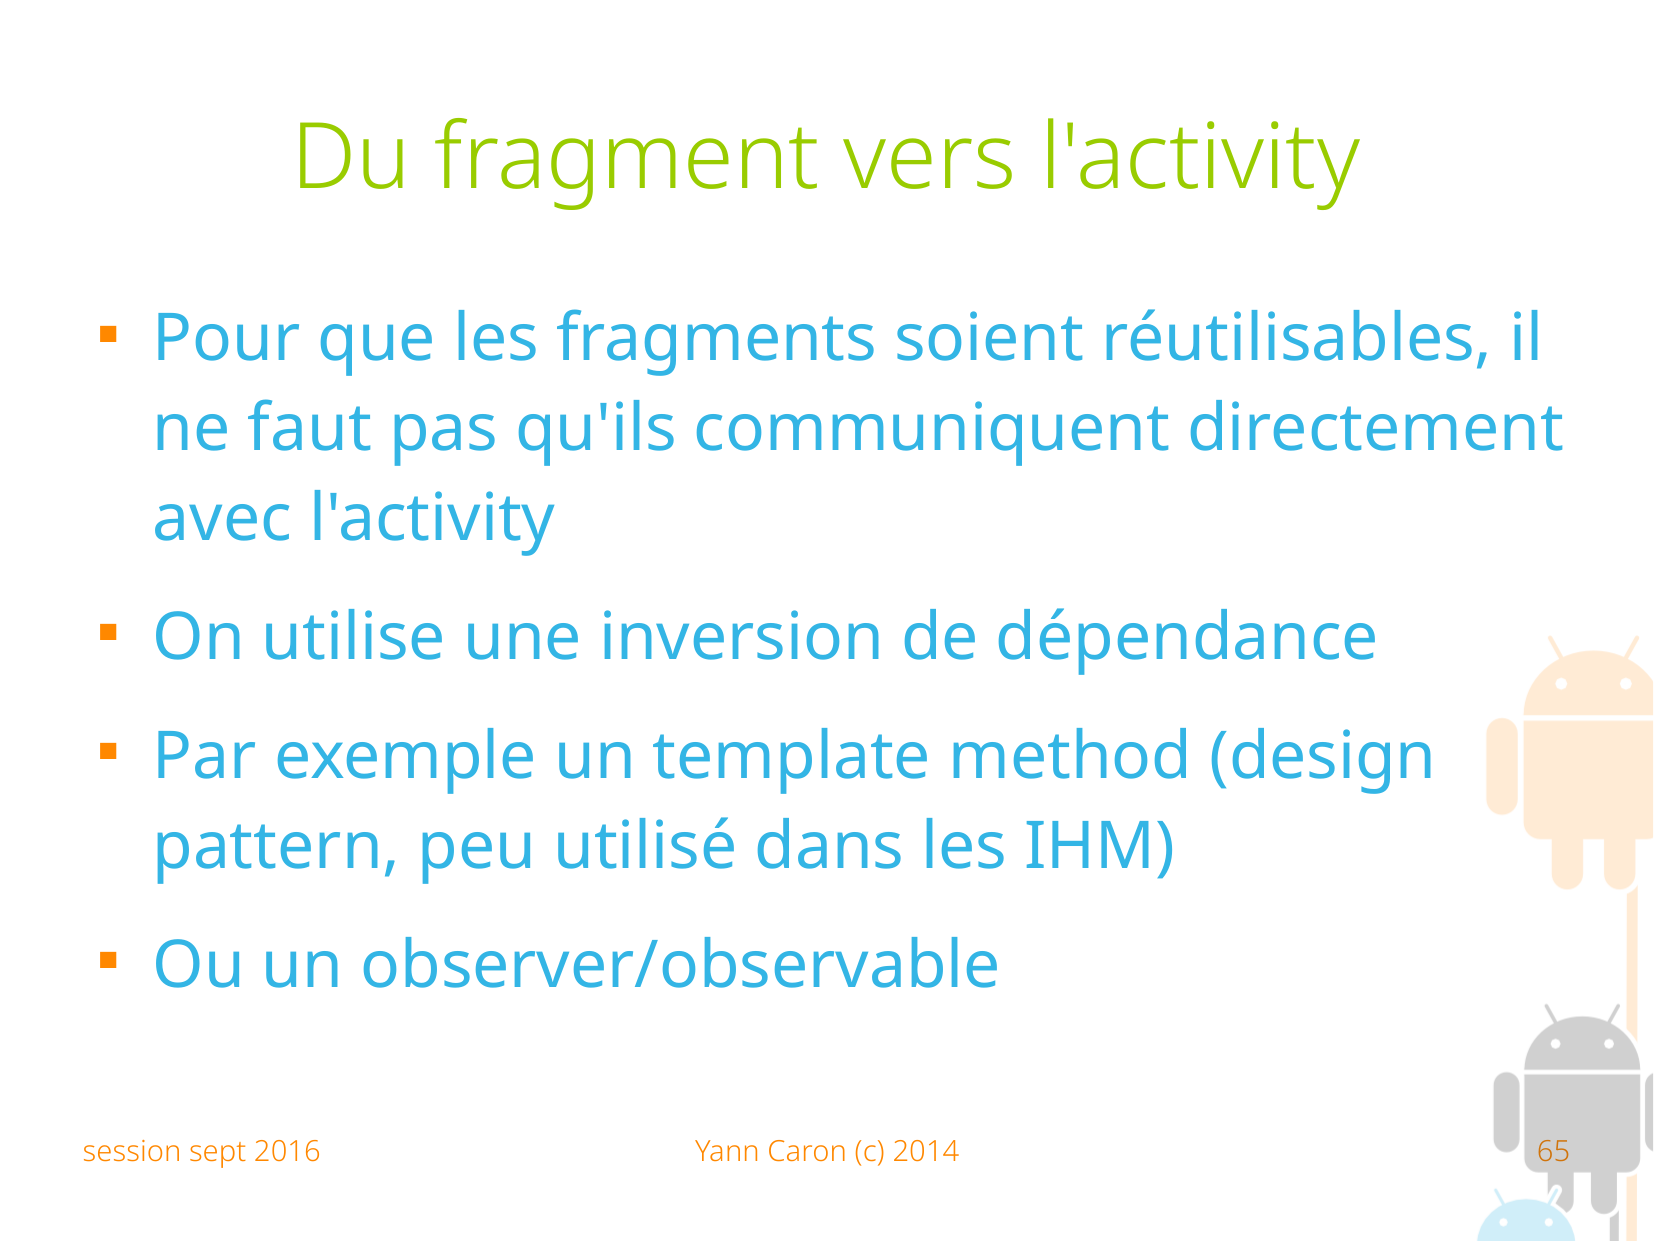

# Du fragment vers l'activity
Pour que les fragments soient réutilisables, il ne faut pas qu'ils communiquent directement avec l'activity
On utilise une inversion de dépendance
Par exemple un template method (design pattern, peu utilisé dans les IHM)
Ou un observer/observable
session sept 2016
Yann Caron (c) 2014
65